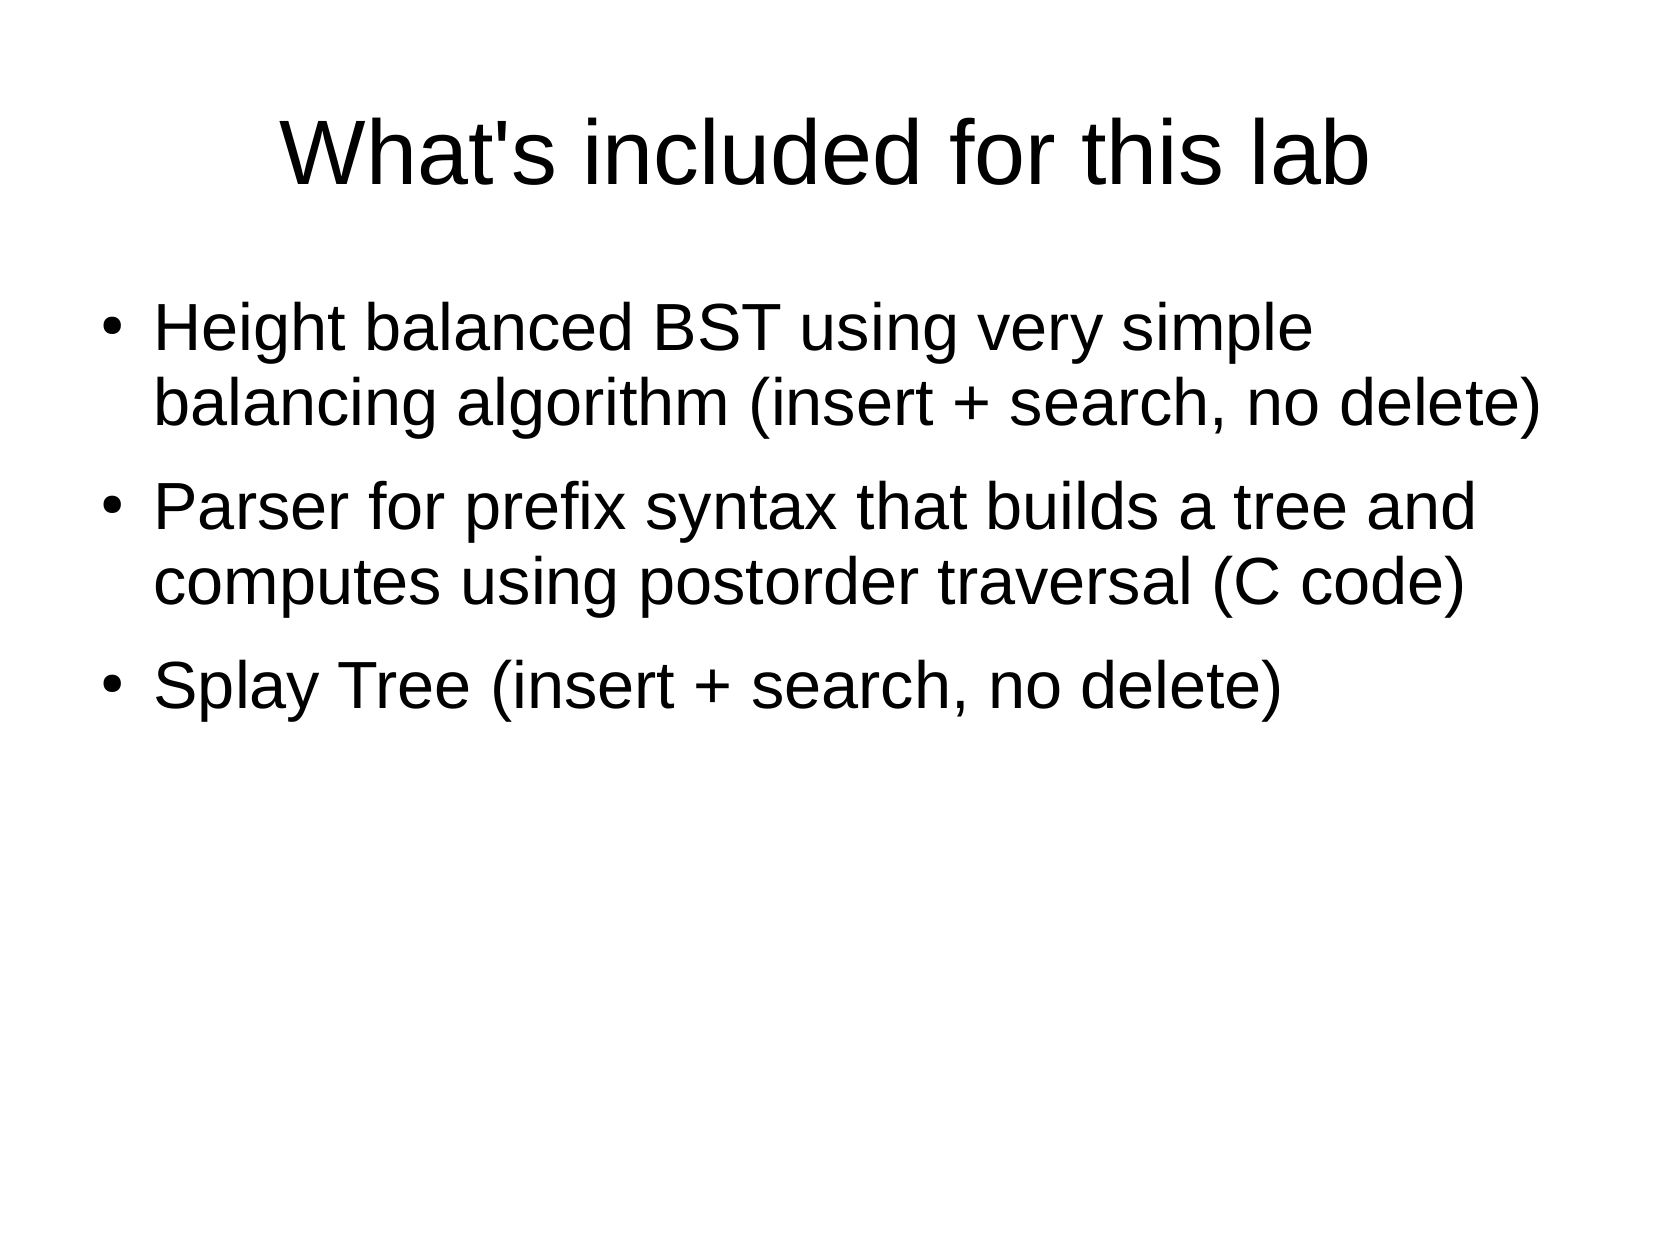

# What's included for this lab
Height balanced BST using very simple balancing algorithm (insert + search, no delete)
Parser for prefix syntax that builds a tree and computes using postorder traversal (C code)
Splay Tree (insert + search, no delete)